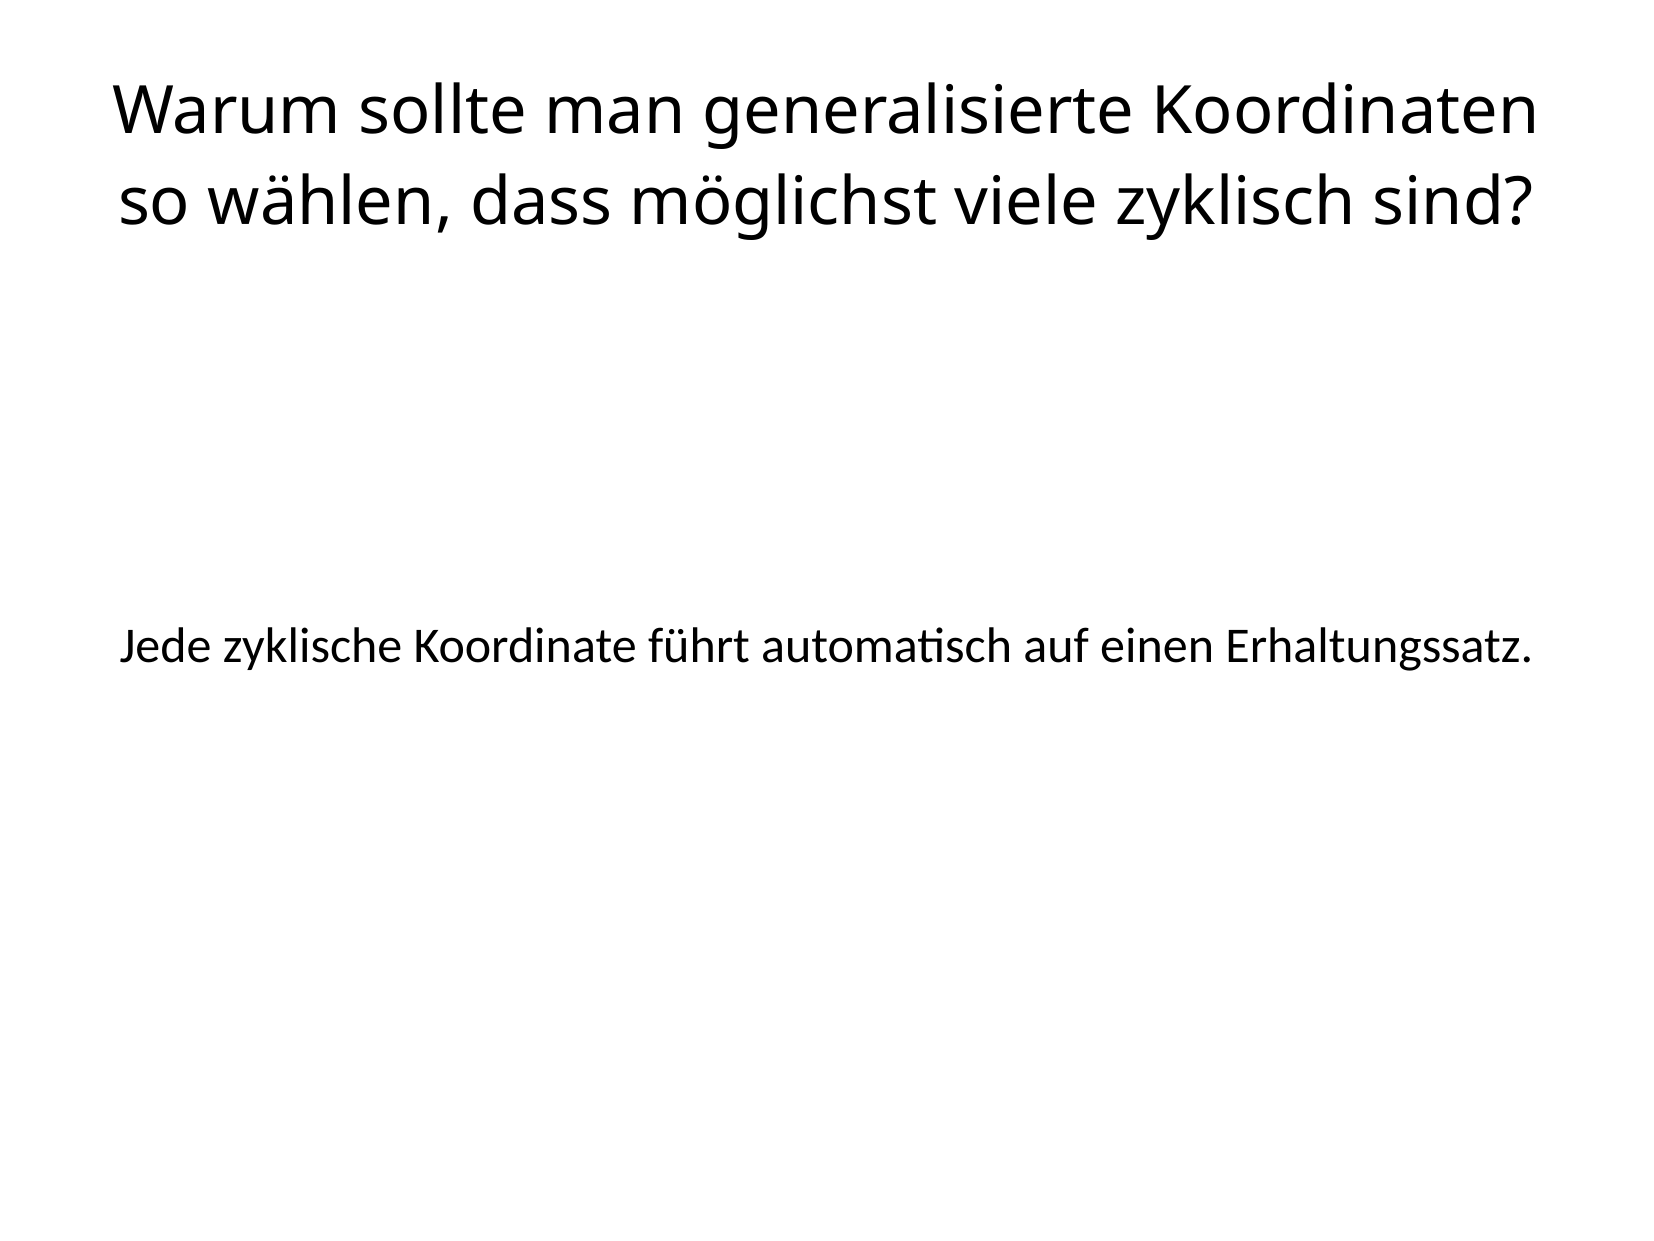

# Warum sollte man generalisierte Koordinaten so wählen, dass möglichst viele zyklisch sind?
Jede zyklische Koordinate führt automatisch auf einen Erhaltungssatz.